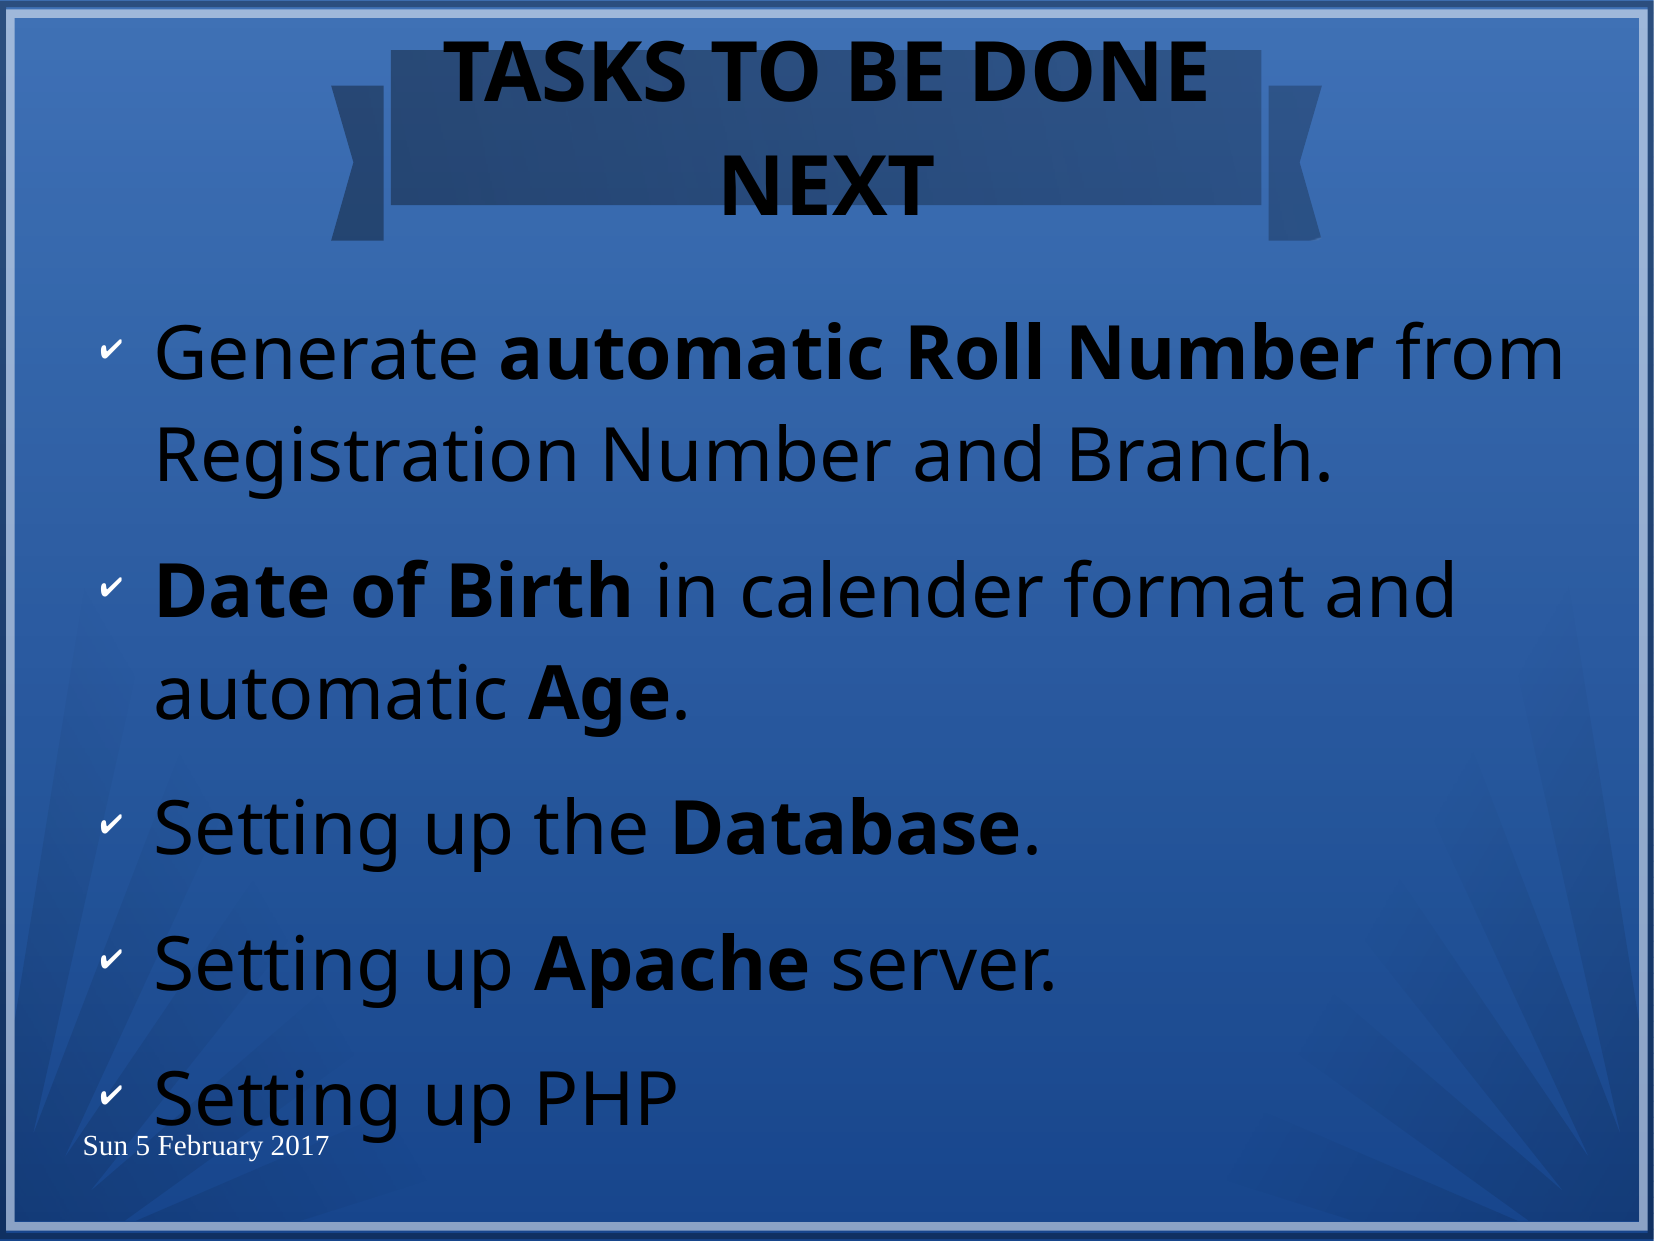

# TASKS TO BE DONE NEXT
Generate automatic Roll Number from Registration Number and Branch.
Date of Birth in calender format and automatic Age.
Setting up the Database.
Setting up Apache server.
Setting up PHP
Sun 5 February 2017